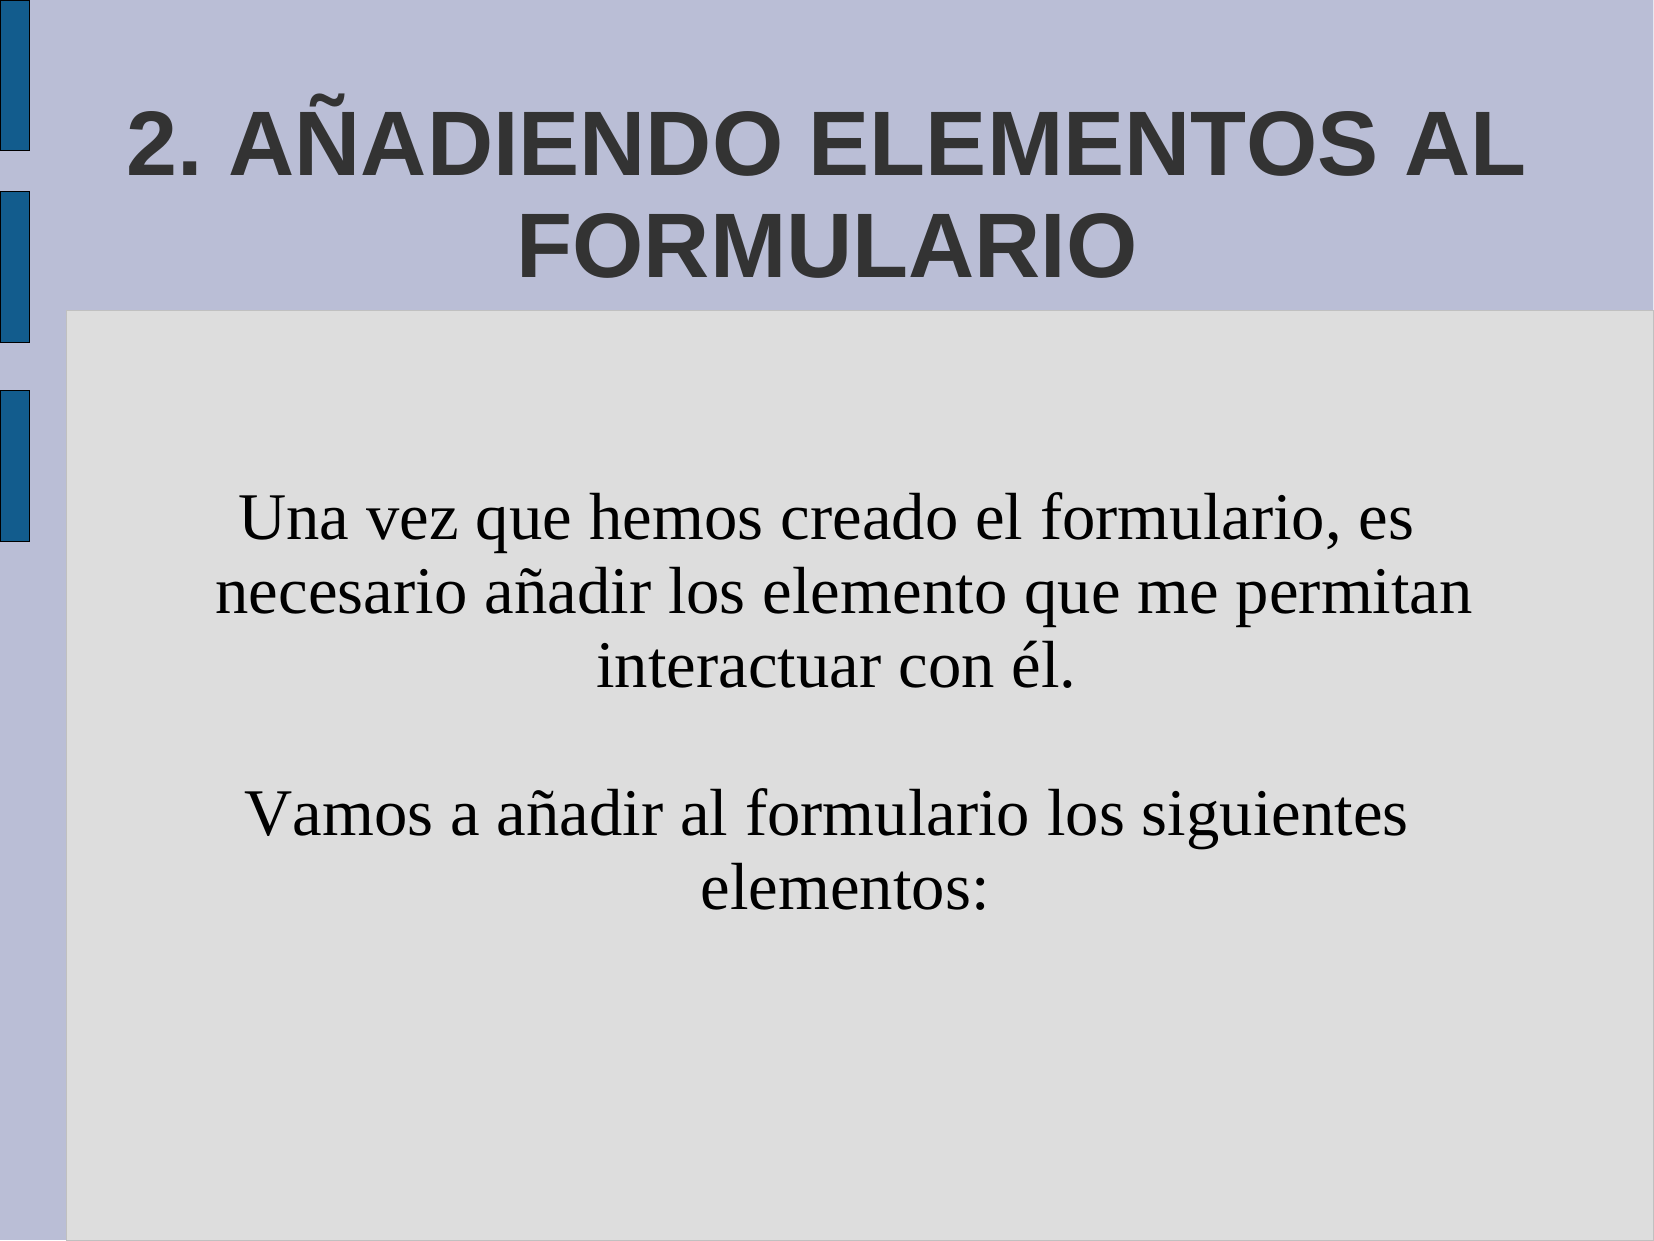

# 2. AÑADIENDO ELEMENTOS AL FORMULARIO
Una vez que hemos creado el formulario, es necesario añadir los elemento que me permitan interactuar con él.
Vamos a añadir al formulario los siguientes elementos: